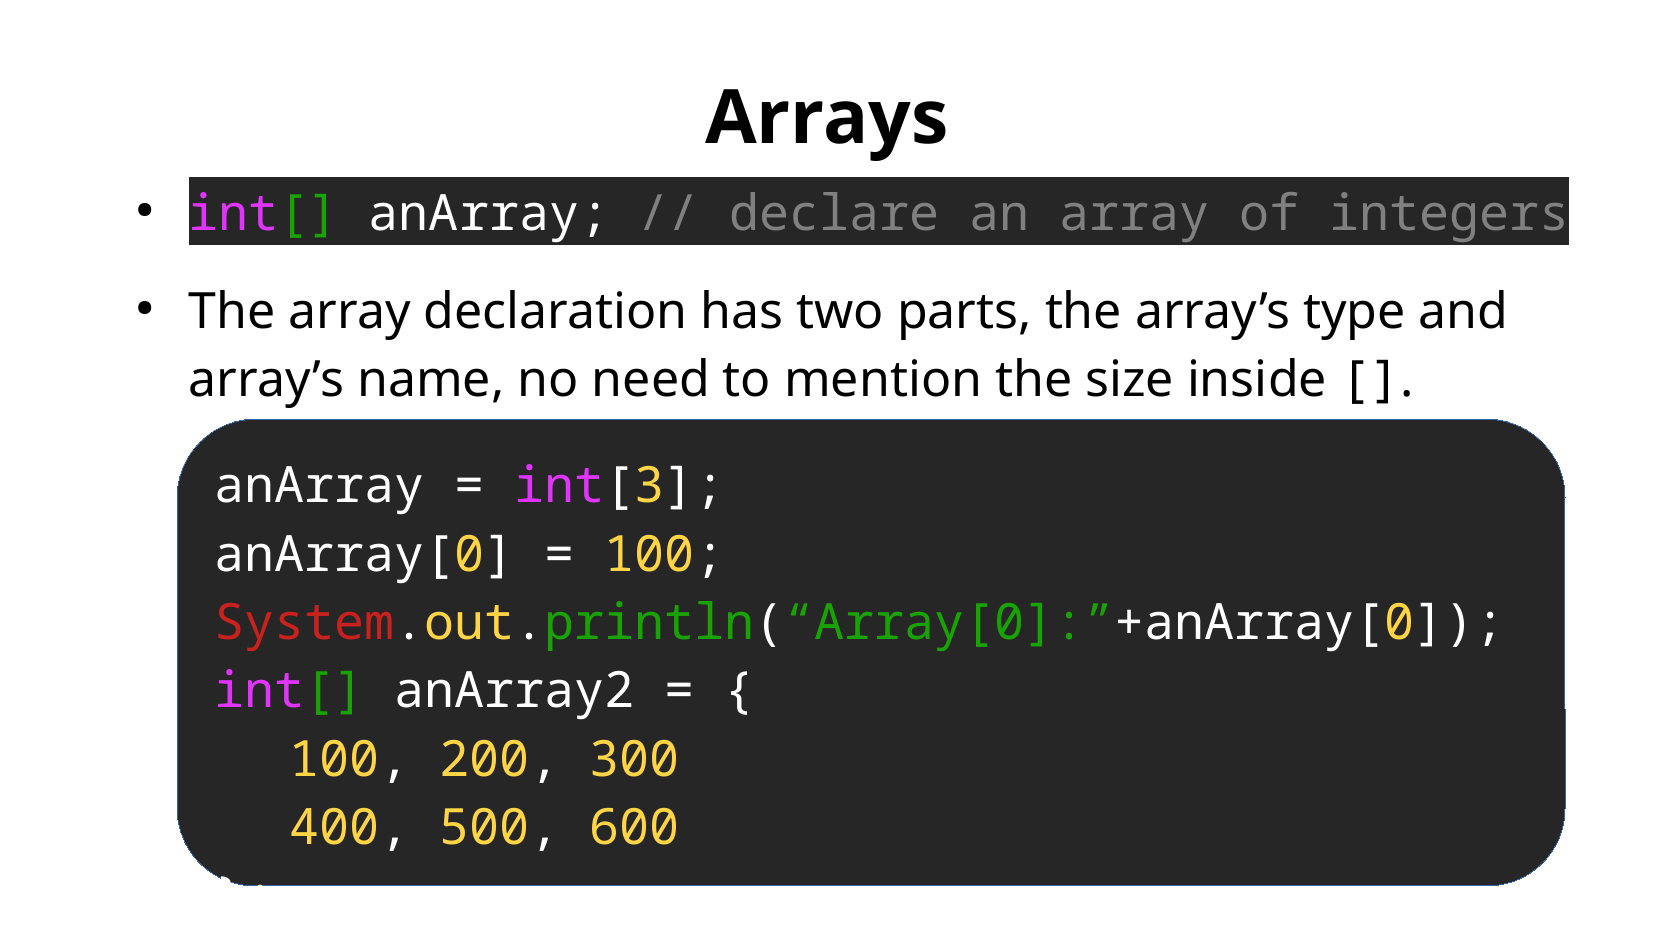

# Arrays
int[] anArray; // declare an array of integers
The array declaration has two parts, the array’s type and array’s name, no need to mention the size inside [].
anArray = int[3];
anArray[0] = 100;
System.out.println(“Array[0]:”+anArray[0]);
int[] anArray2 = {
	100, 200, 300
	400, 500, 600
};